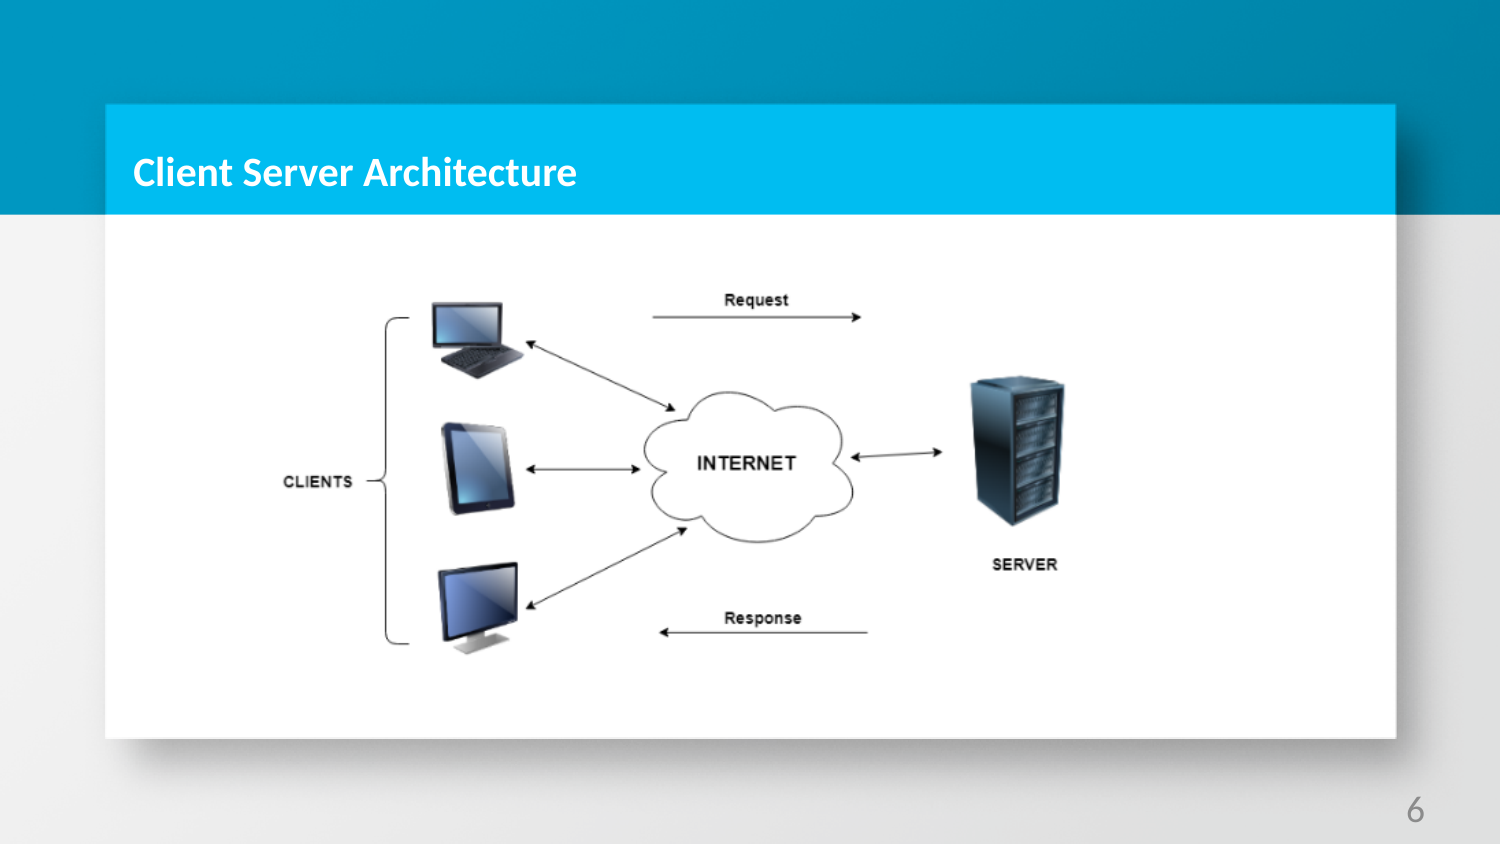

# Client Server Architecture
Naveed Rana
6